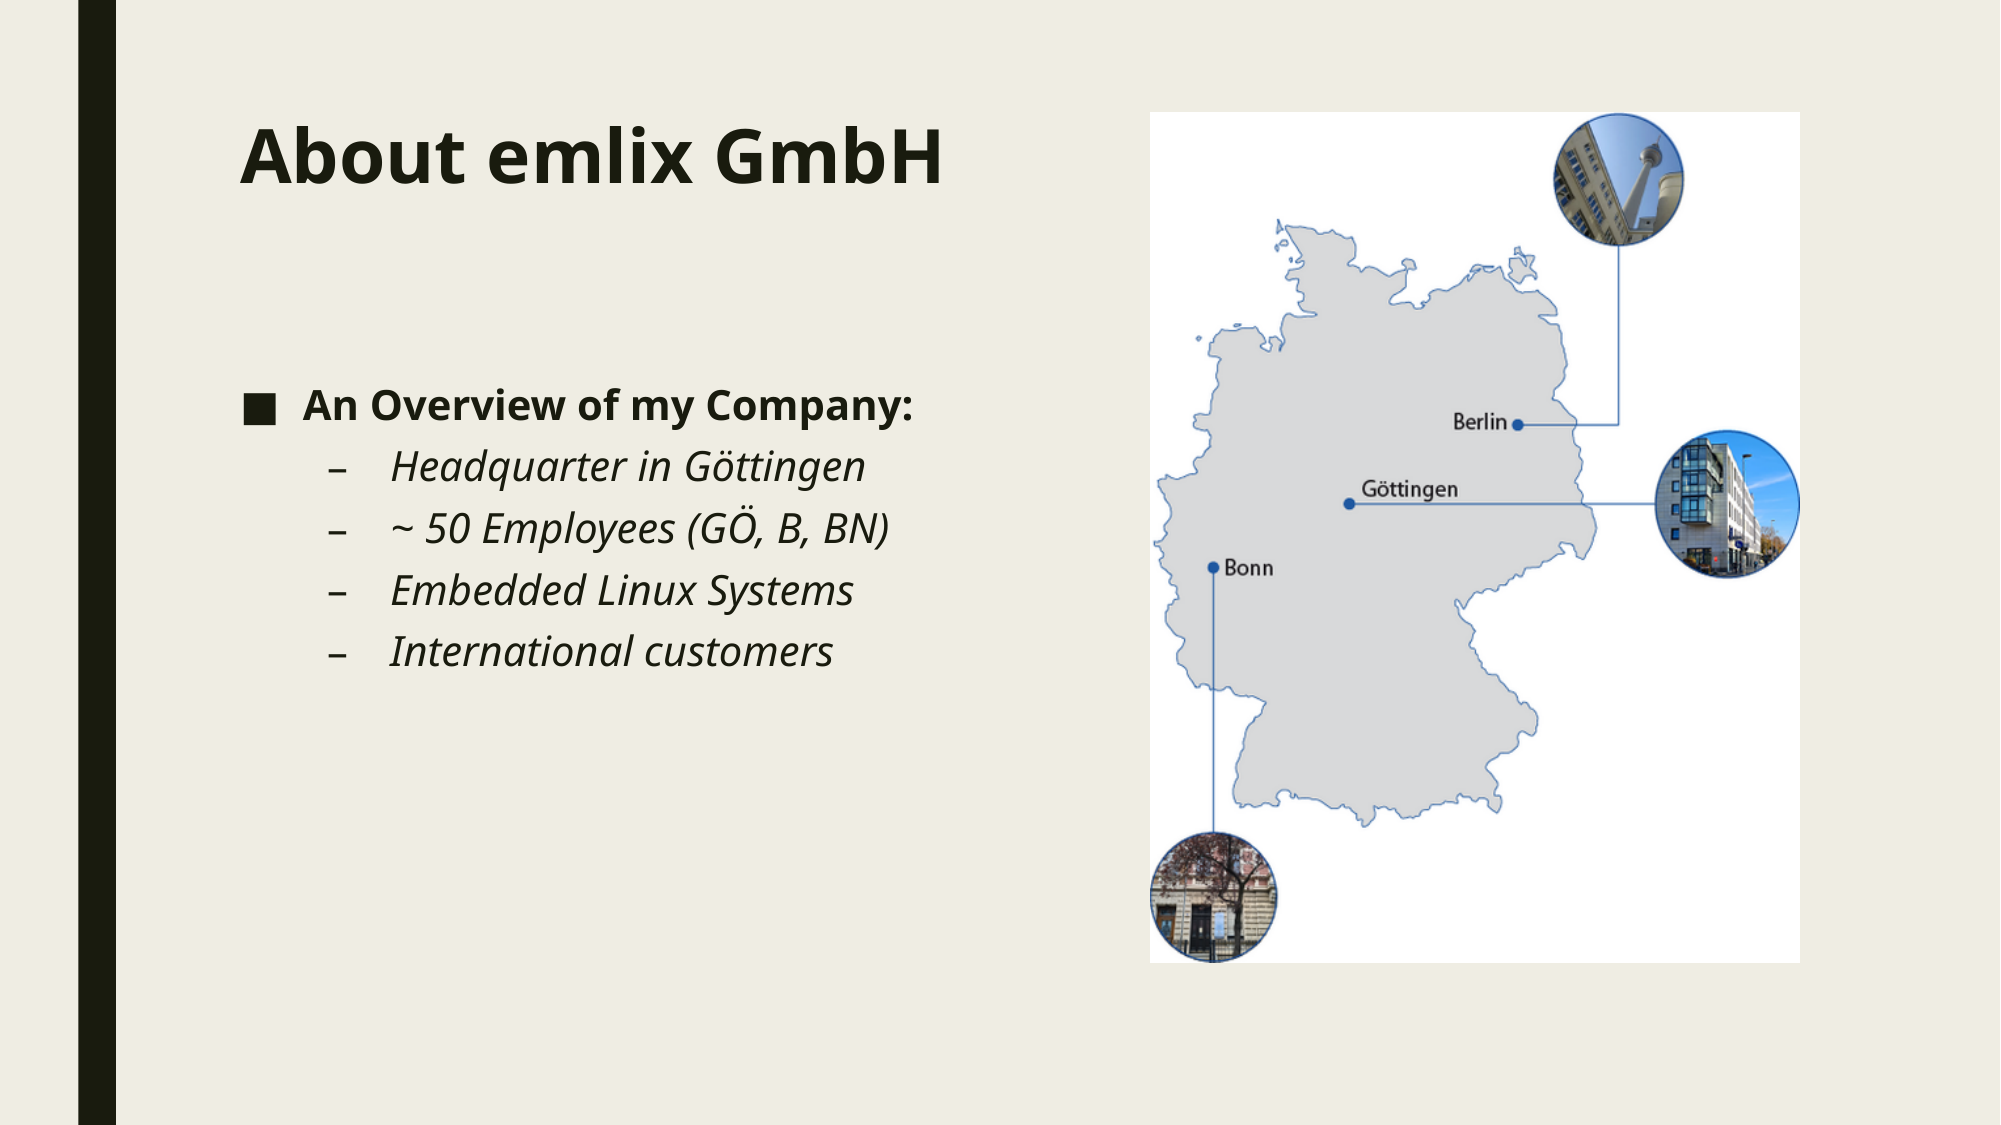

# About emlix GmbH
An Overview of my Company:
Headquarter in Göttingen
~ 50 Employees (GÖ, B, BN)
Embedded Linux Systems
International customers